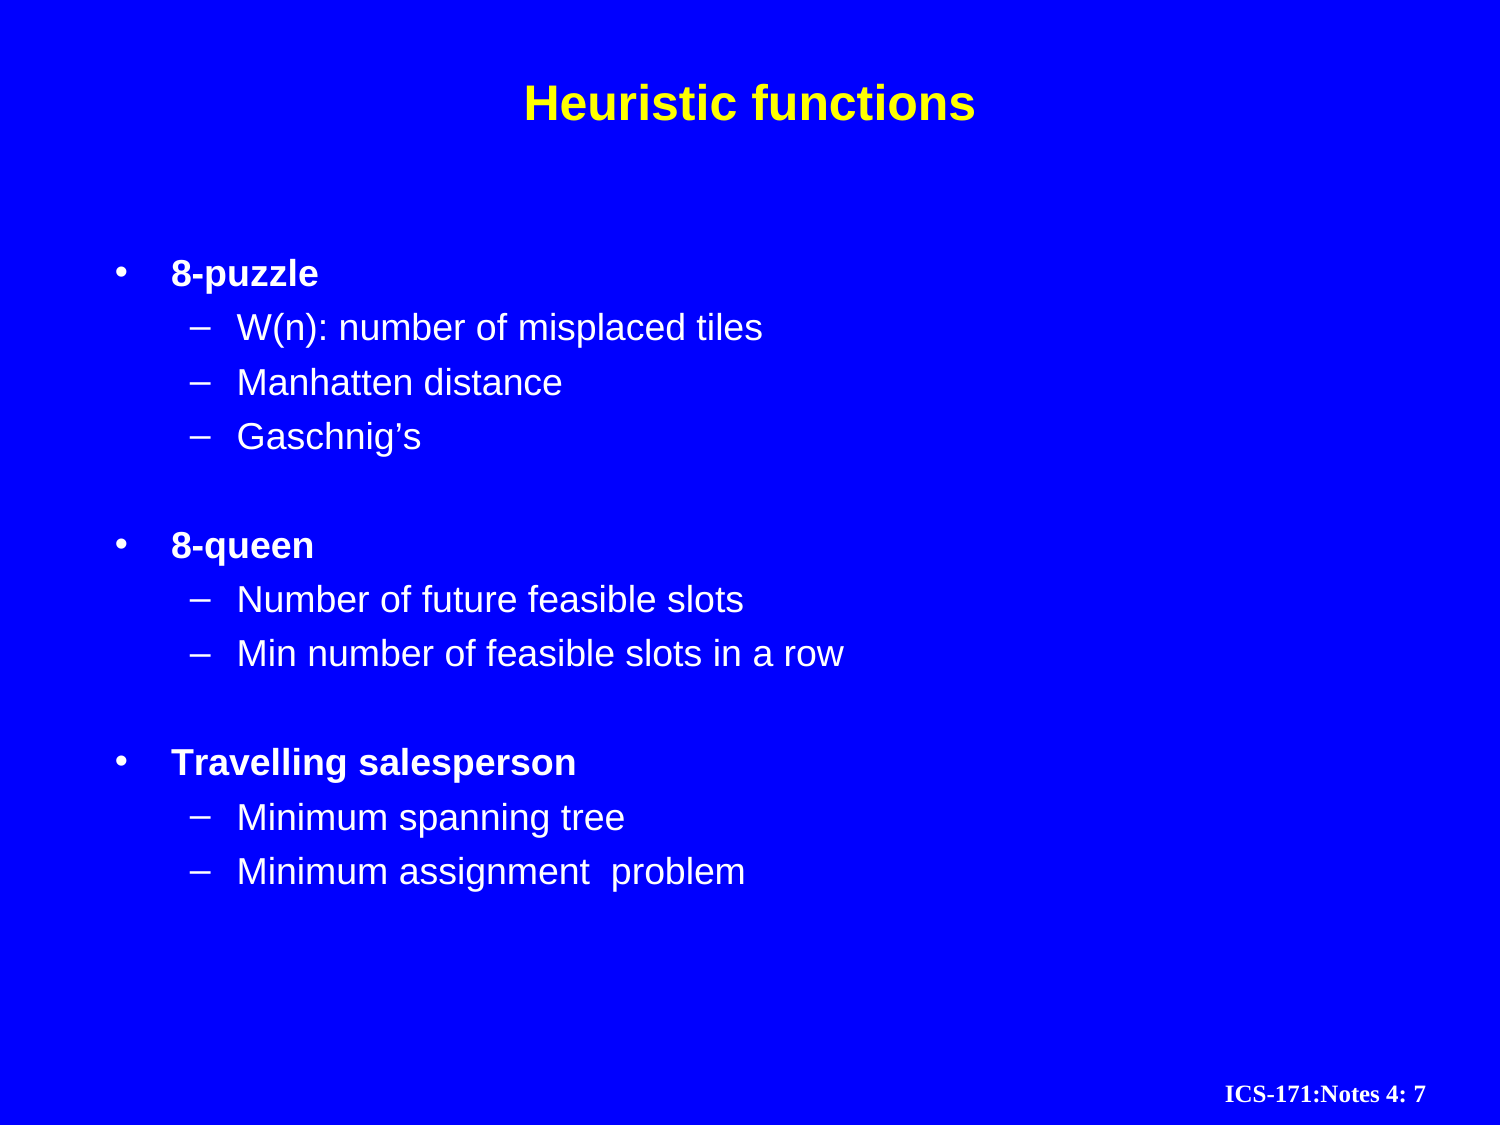

# Heuristic functions
8-puzzle
W(n): number of misplaced tiles
Manhatten distance
Gaschnig’s
8-queen
Number of future feasible slots
Min number of feasible slots in a row
Travelling salesperson
Minimum spanning tree
Minimum assignment problem